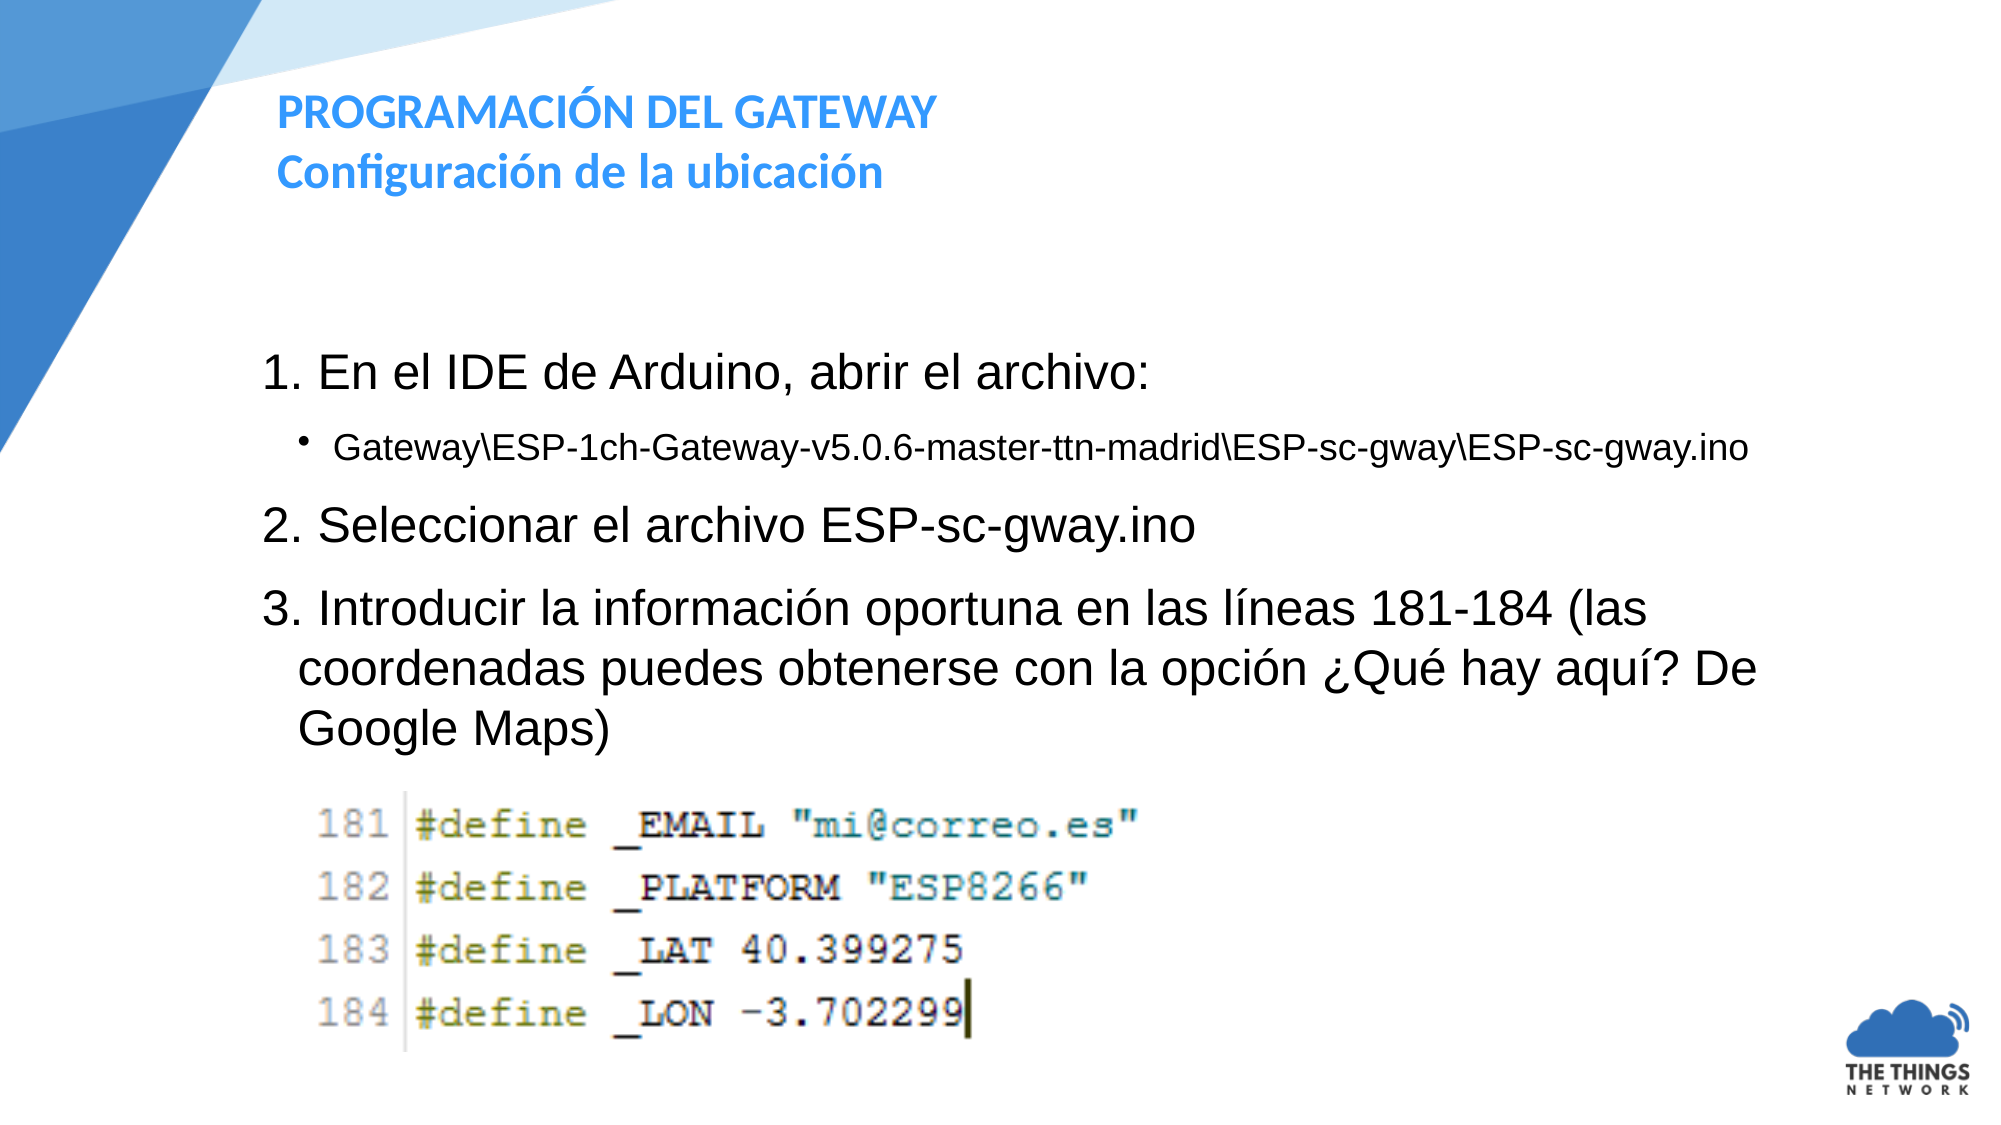

PROGRAMACIÓN DEL GATEWAY
Configuración de la ubicación
 En el IDE de Arduino, abrir el archivo:
Gateway\ESP-1ch-Gateway-v5.0.6-master-ttn-madrid\ESP-sc-gway\ESP-sc-gway.ino
 Seleccionar el archivo ESP-sc-gway.ino
 Introducir la información oportuna en las líneas 181-184 (las coordenadas puedes obtenerse con la opción ¿Qué hay aquí? De Google Maps)